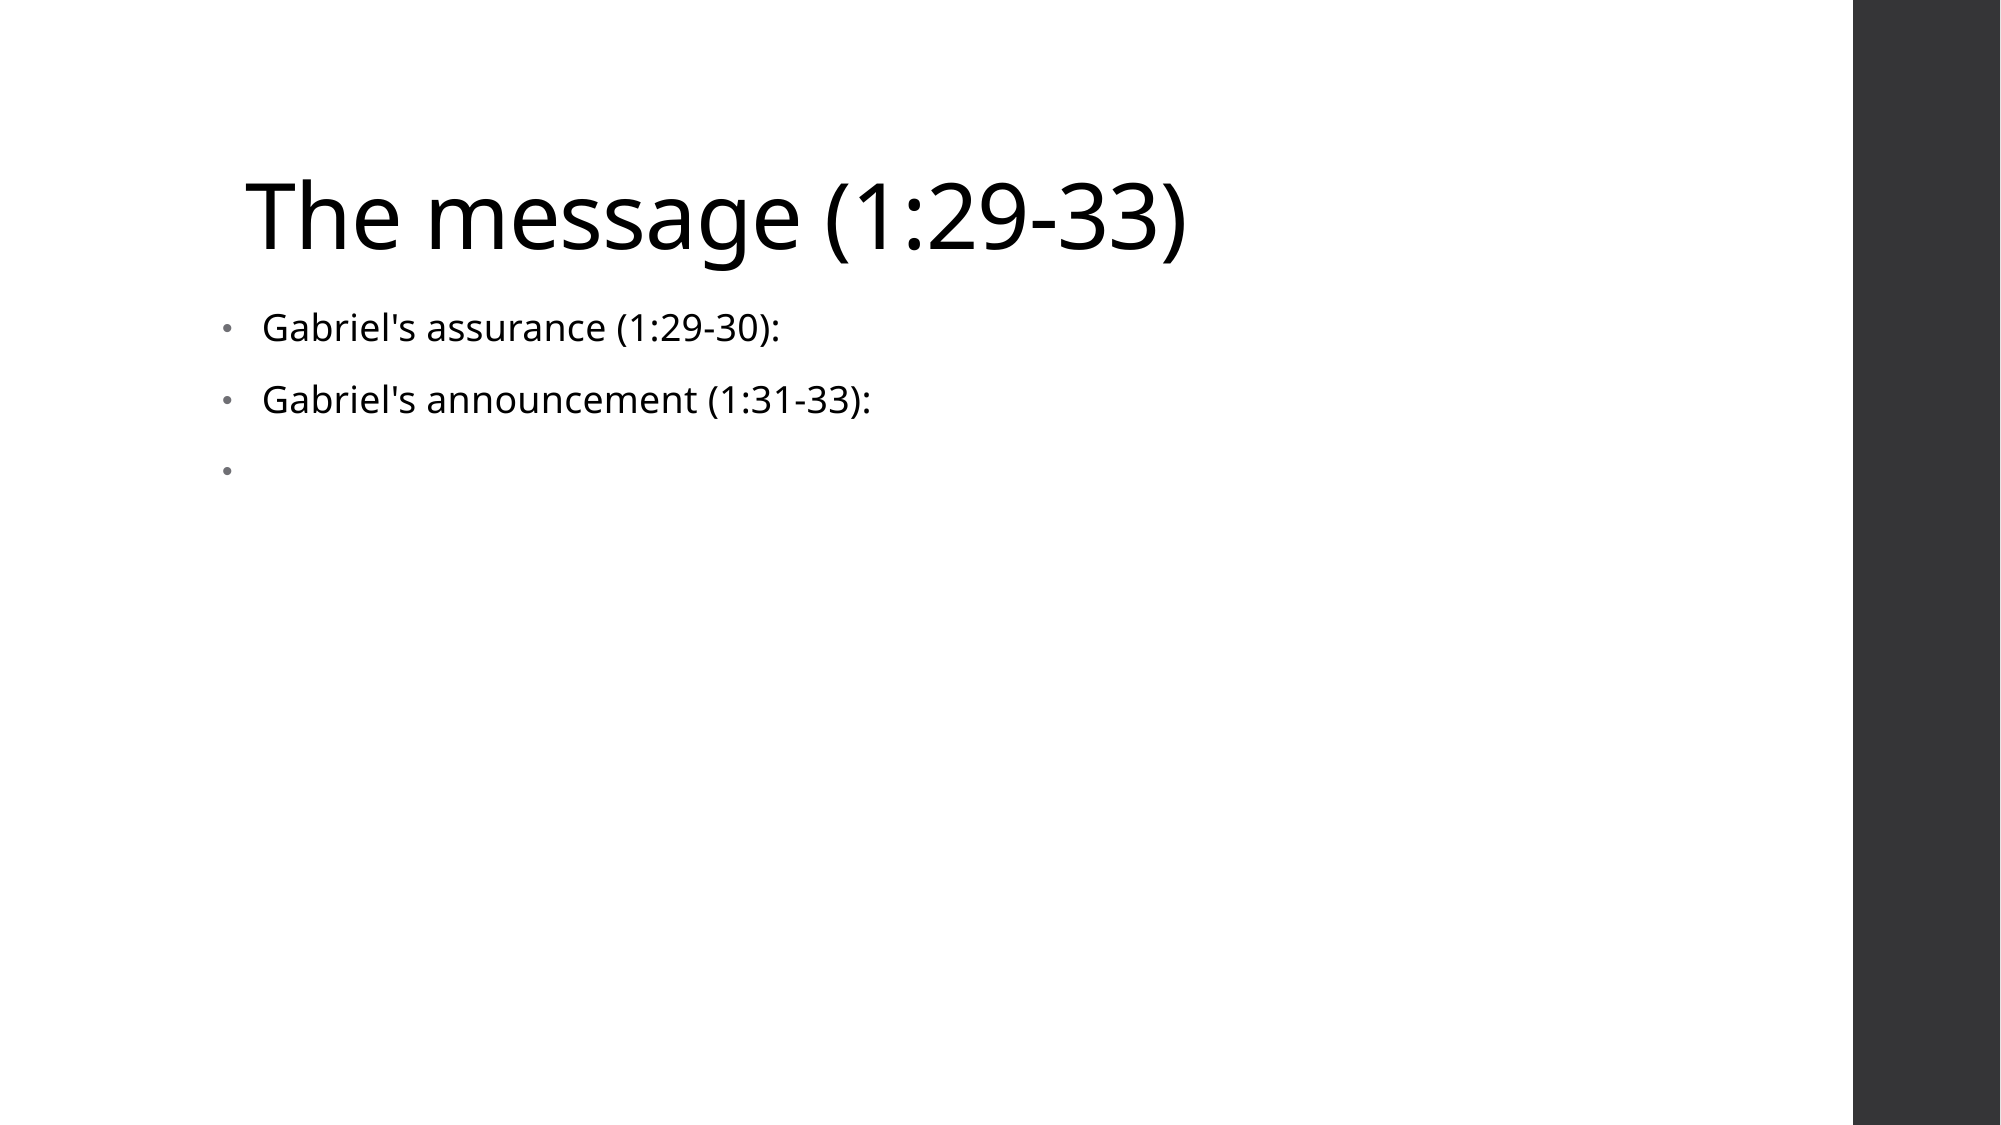

# The message (1:29-33)
 Gabriel's assurance (1:29-30):
 Gabriel's announcement (1:31-33):